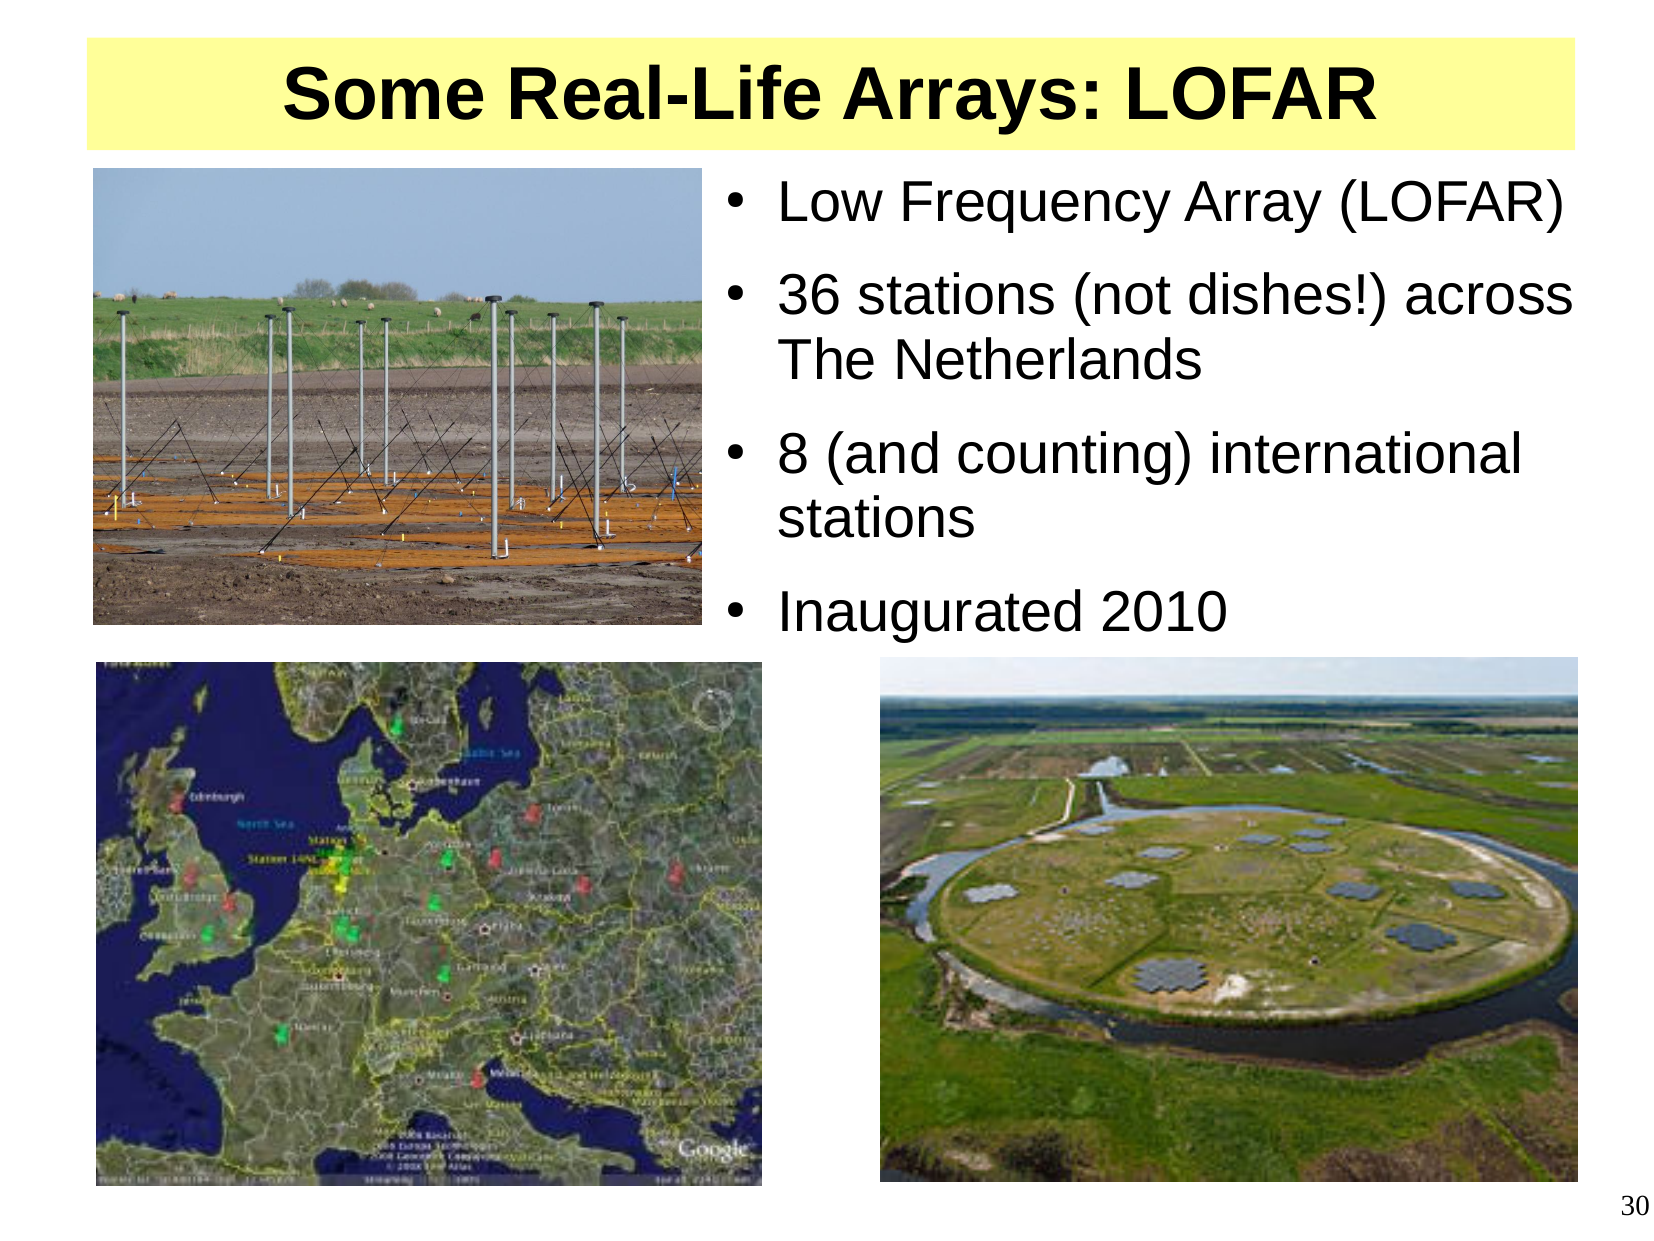

# Some Real-Life Arrays: LOFAR
Low Frequency Array (LOFAR)
36 stations (not dishes!) across The Netherlands
8 (and counting) international stations
Inaugurated 2010
30